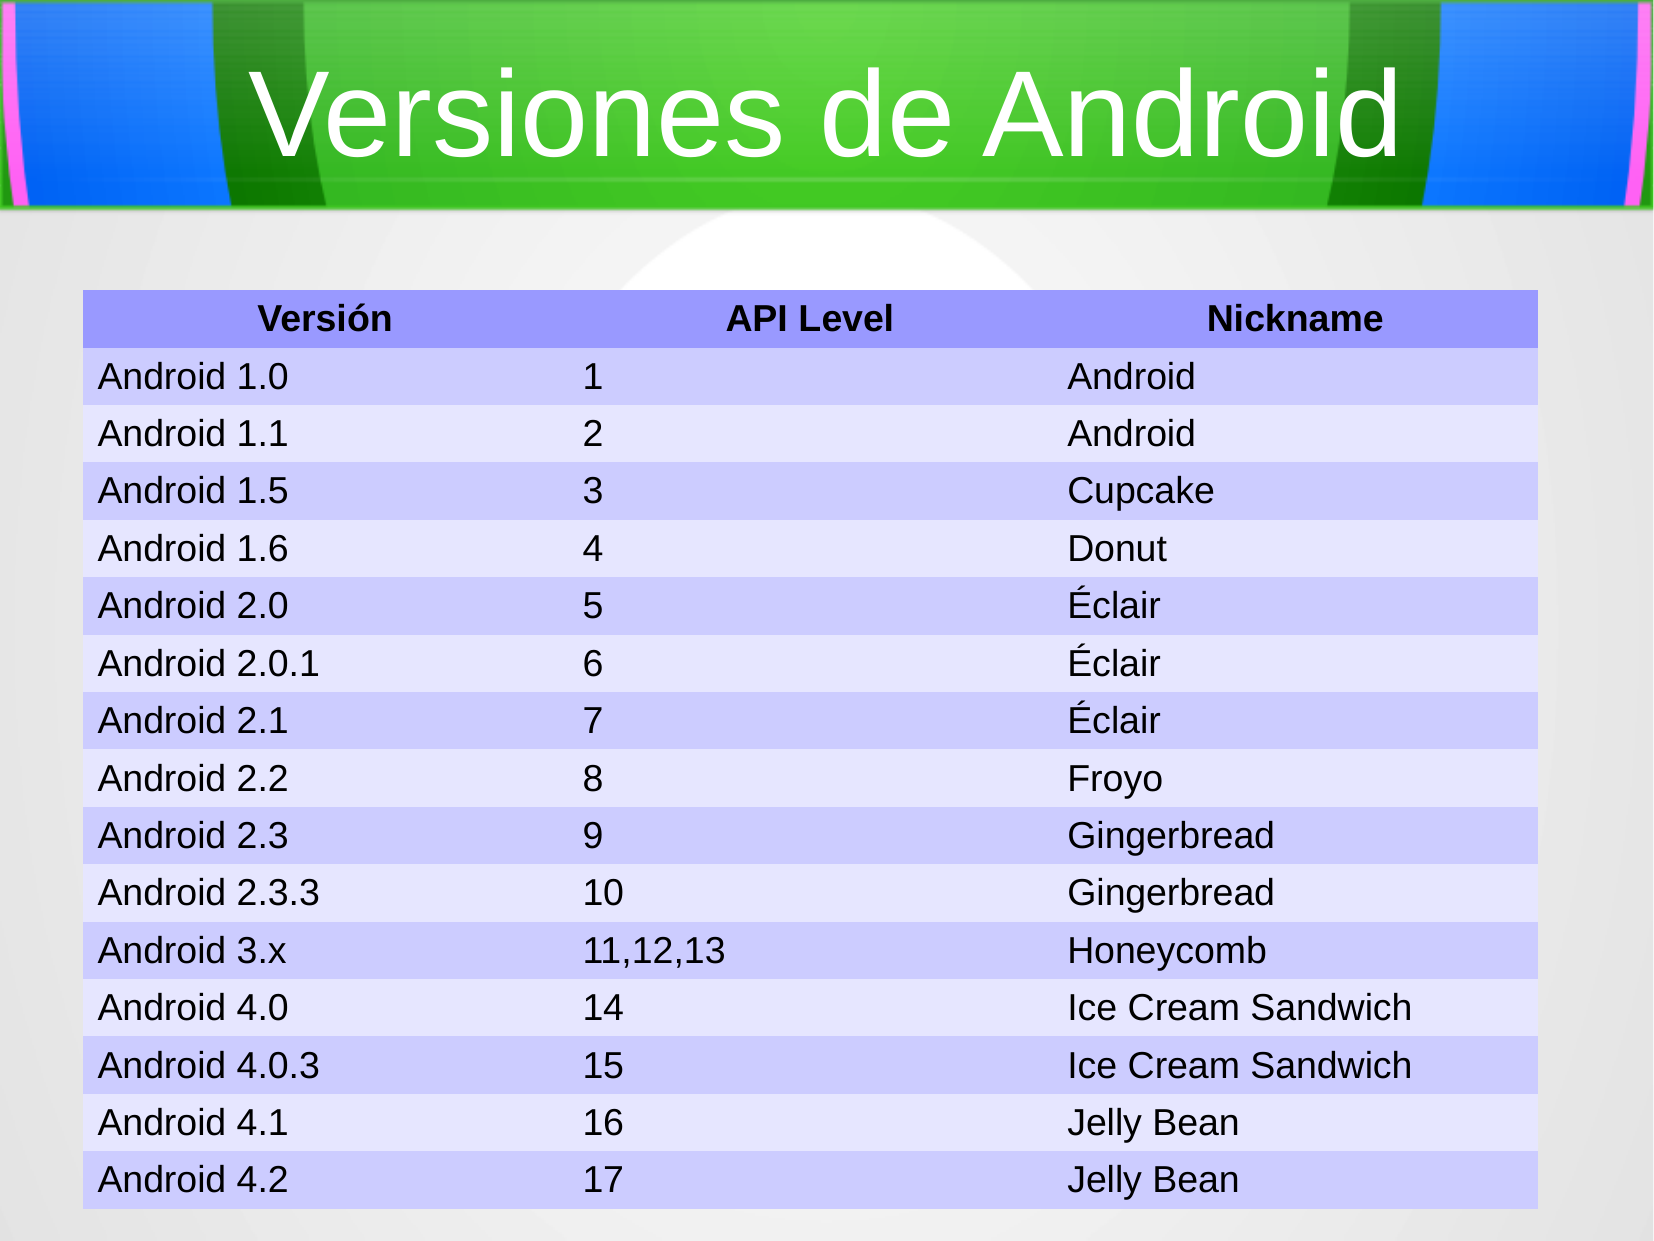

# Versiones de Android
| Versión | API Level | Nickname |
| --- | --- | --- |
| Android 1.0 | 1 | Android |
| Android 1.1 | 2 | Android |
| Android 1.5 | 3 | Cupcake |
| Android 1.6 | 4 | Donut |
| Android 2.0 | 5 | Éclair |
| Android 2.0.1 | 6 | Éclair |
| Android 2.1 | 7 | Éclair |
| Android 2.2 | 8 | Froyo |
| Android 2.3 | 9 | Gingerbread |
| Android 2.3.3 | 10 | Gingerbread |
| Android 3.x | 11,12,13 | Honeycomb |
| Android 4.0 | 14 | Ice Cream Sandwich |
| Android 4.0.3 | 15 | Ice Cream Sandwich |
| Android 4.1 | 16 | Jelly Bean |
| Android 4.2 | 17 | Jelly Bean |